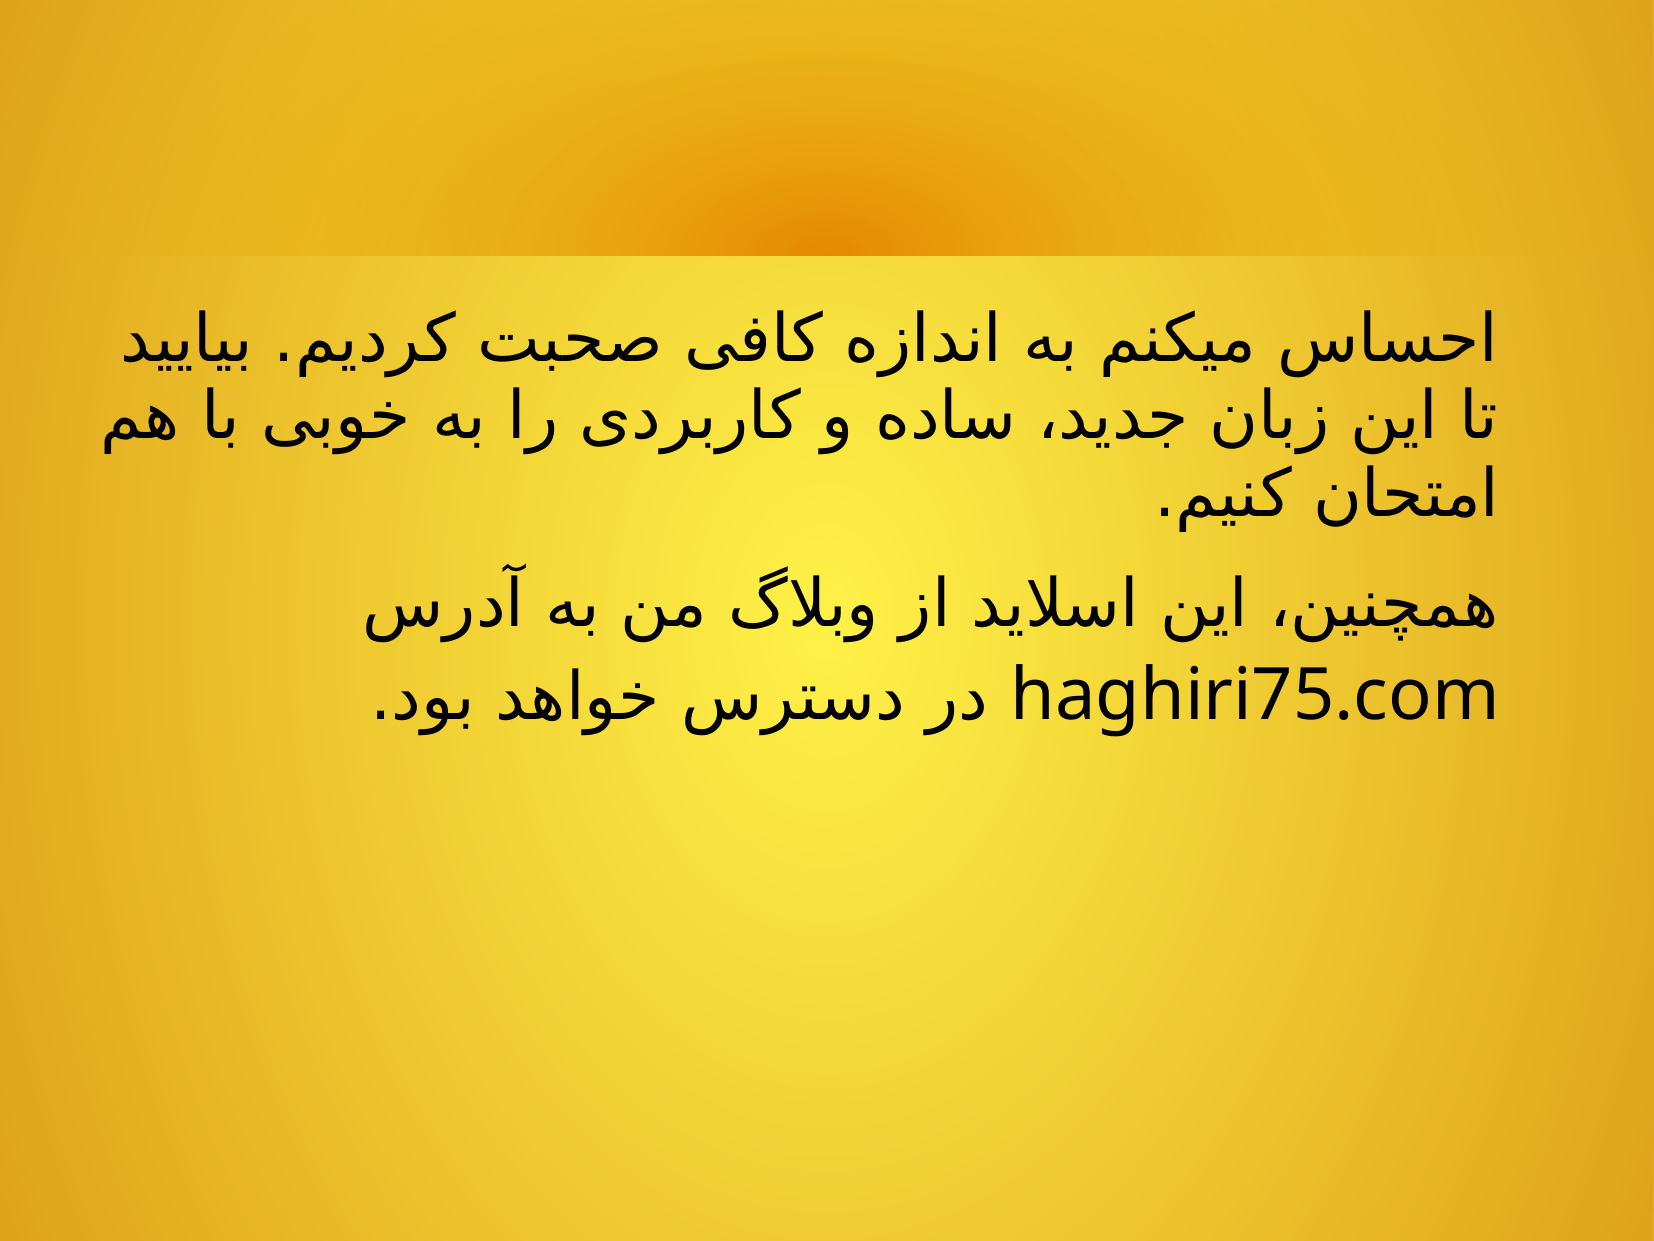

#
احساس میکنم به اندازه کافی صحبت کردیم. بیایید تا این زبان جدید، ساده و کاربردی را به خوبی با هم امتحان کنیم.
همچنین، این اسلاید از وبلاگ من به آدرس haghiri75.com در دسترس خواهد بود.